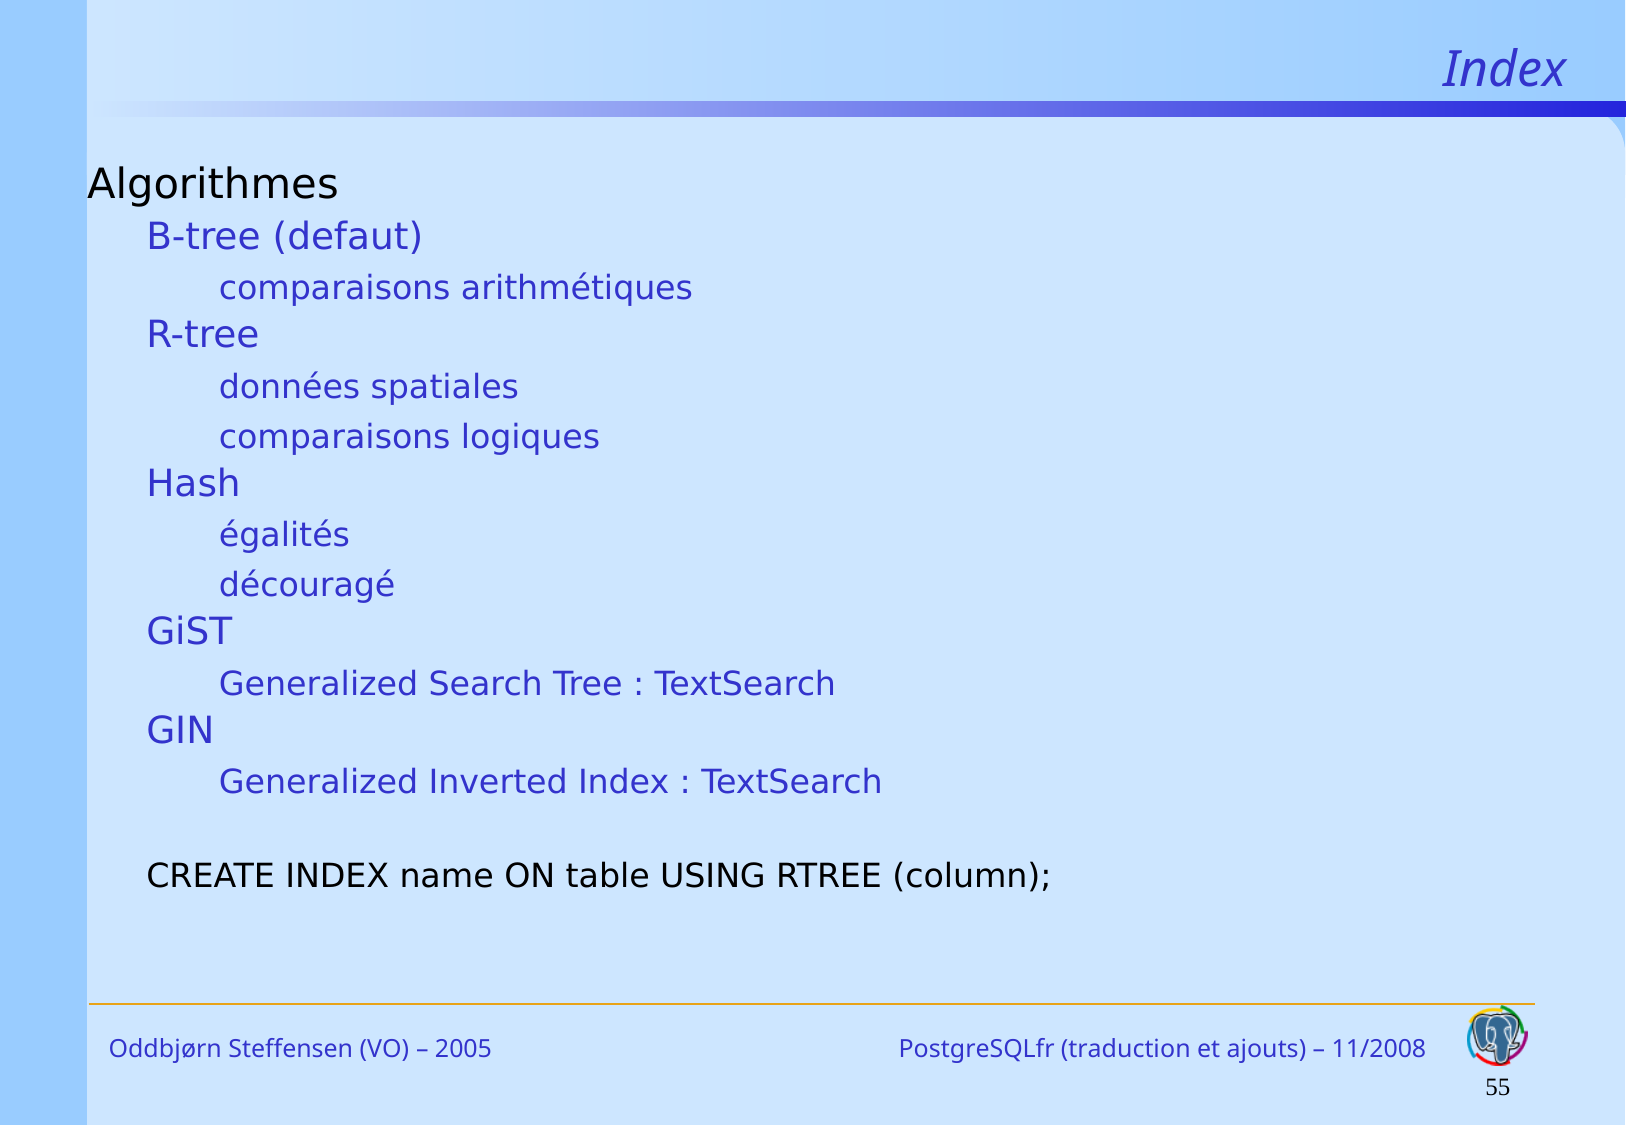

# Index
Algorithmes
B-tree (defaut)
comparaisons arithmétiques
R-tree
données spatiales
comparaisons logiques
Hash
égalités
découragé
GiST
Generalized Search Tree : TextSearch
GIN
Generalized Inverted Index : TextSearch
CREATE INDEX name ON table USING RTREE (column);